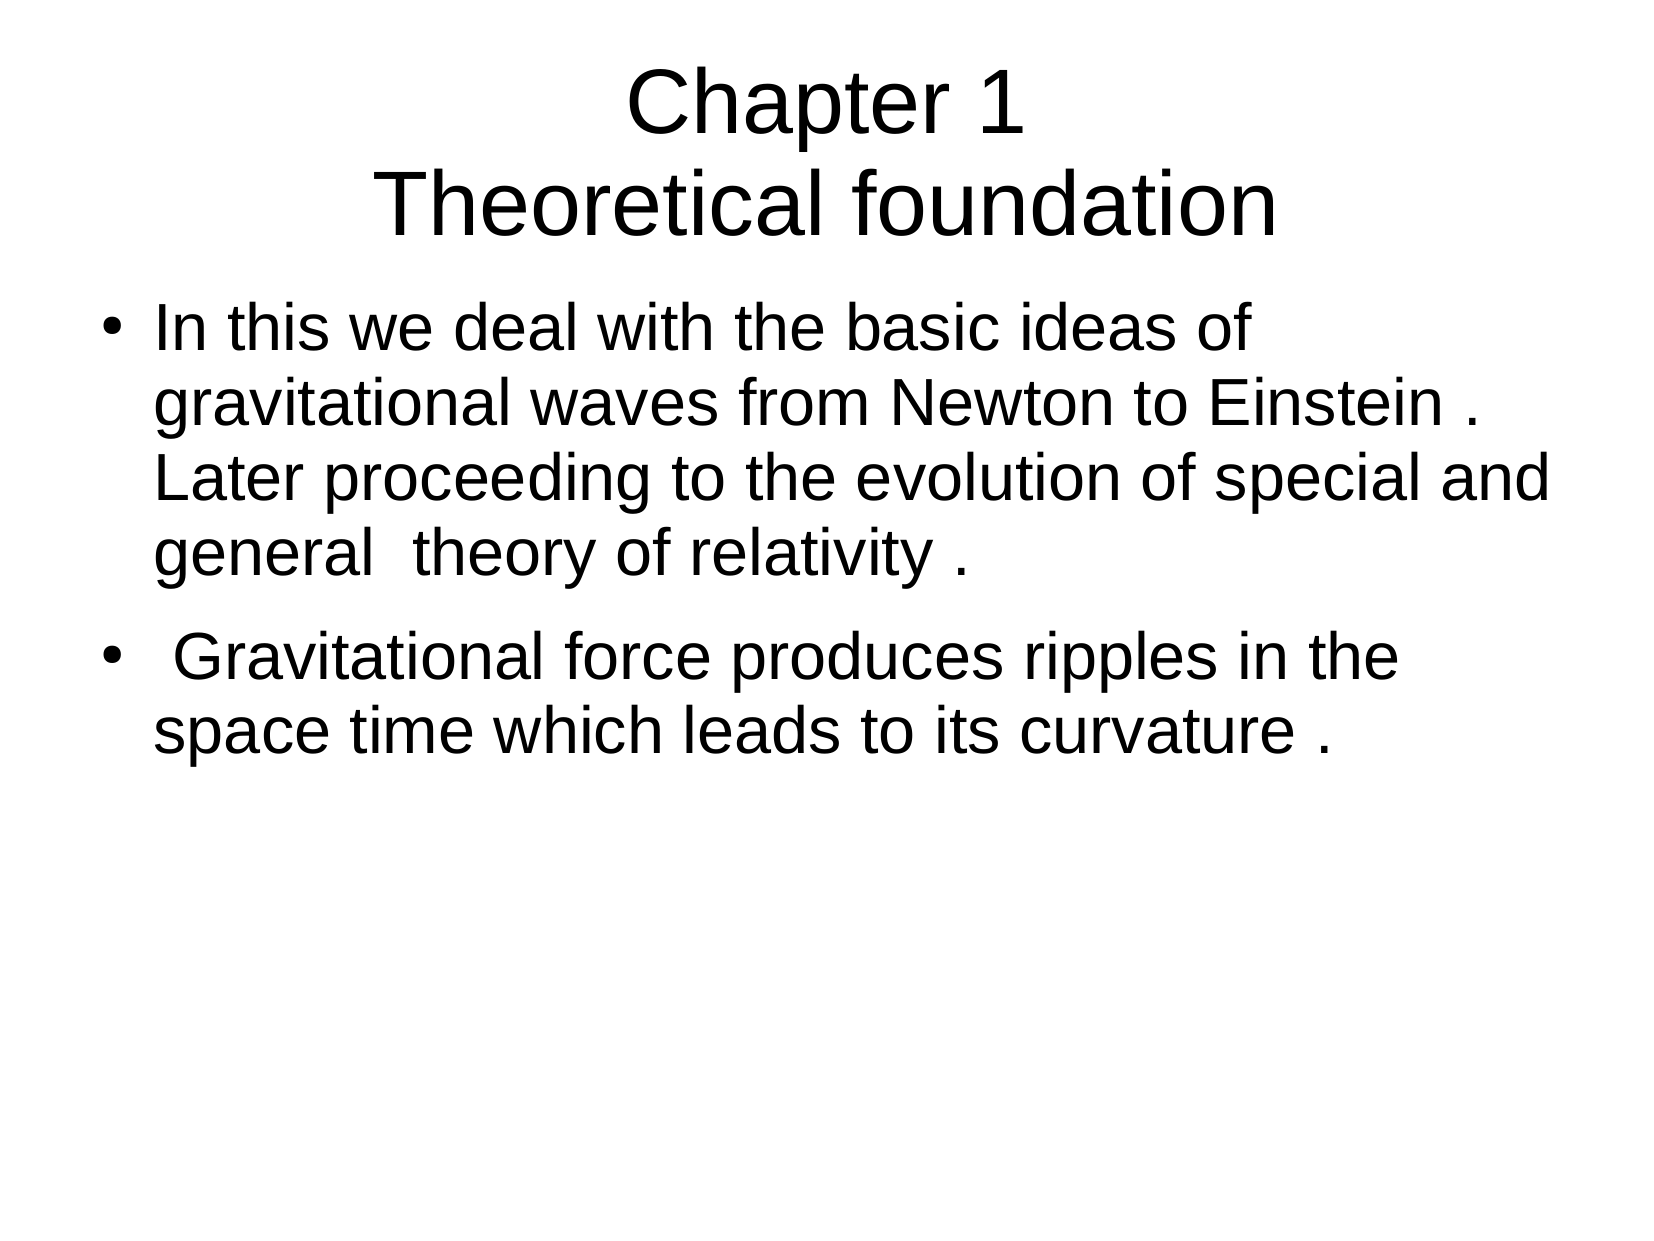

# Chapter 1 Theoretical foundation
In this we deal with the basic ideas of gravitational waves from Newton to Einstein . Later proceeding to the evolution of special and general theory of relativity .
 Gravitational force produces ripples in the space time which leads to its curvature .